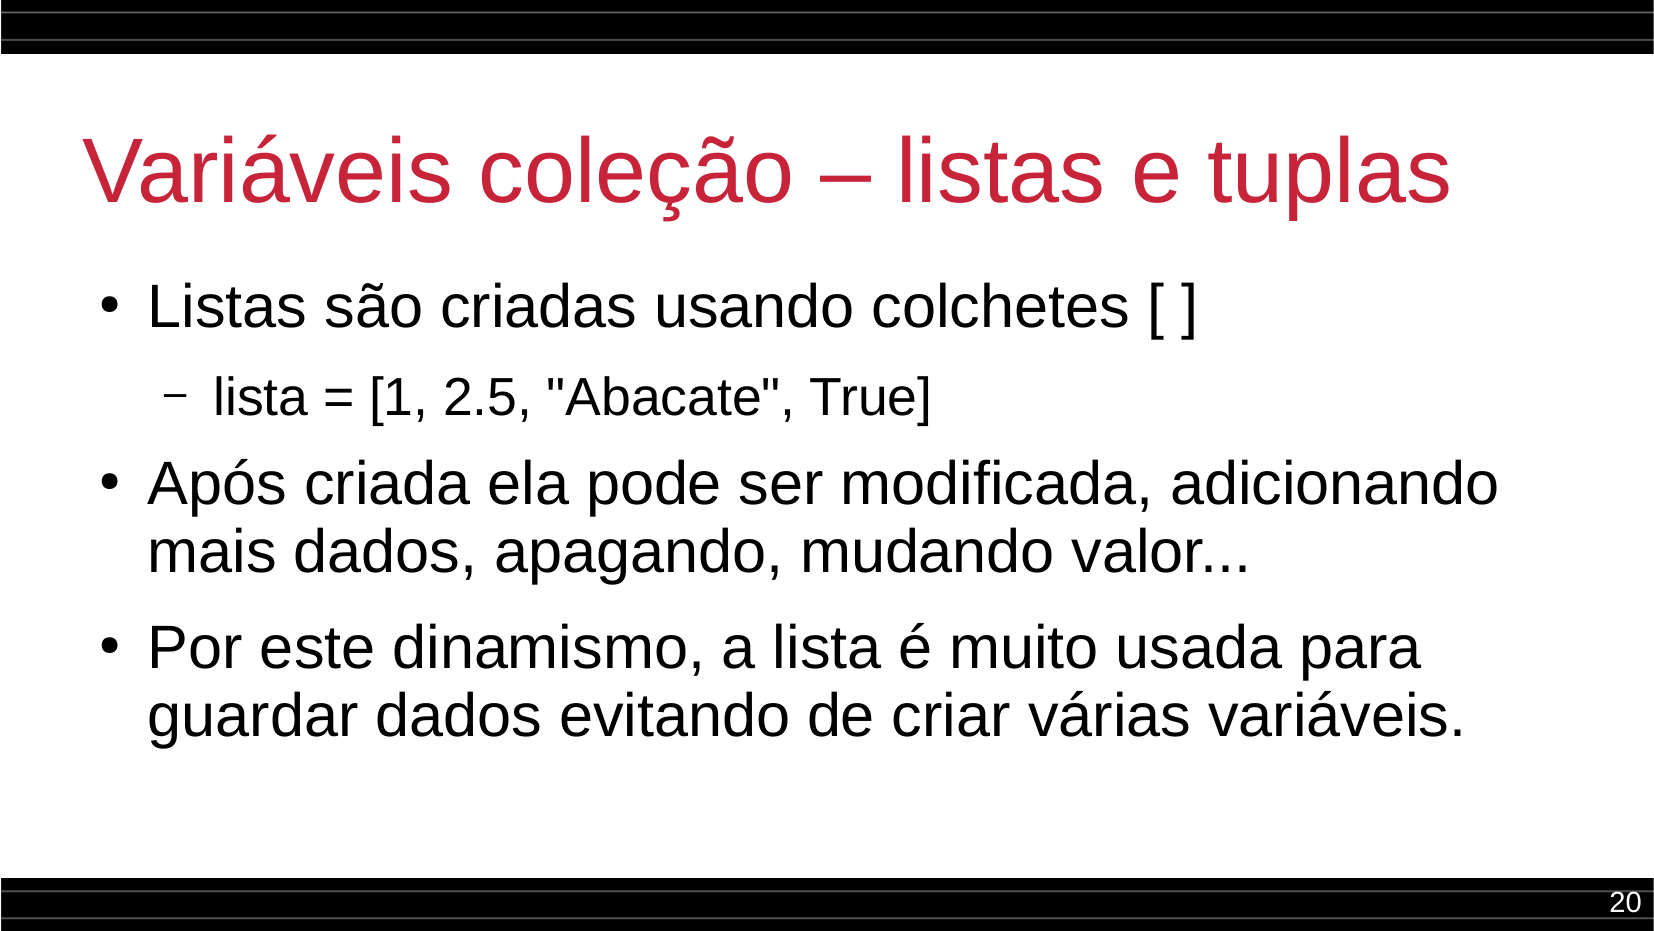

# Variáveis coleção – listas e tuplas
Listas são criadas usando colchetes [ ]
lista = [1, 2.5, "Abacate", True]
Após criada ela pode ser modificada, adicionando mais dados, apagando, mudando valor...
Por este dinamismo, a lista é muito usada para guardar dados evitando de criar várias variáveis.